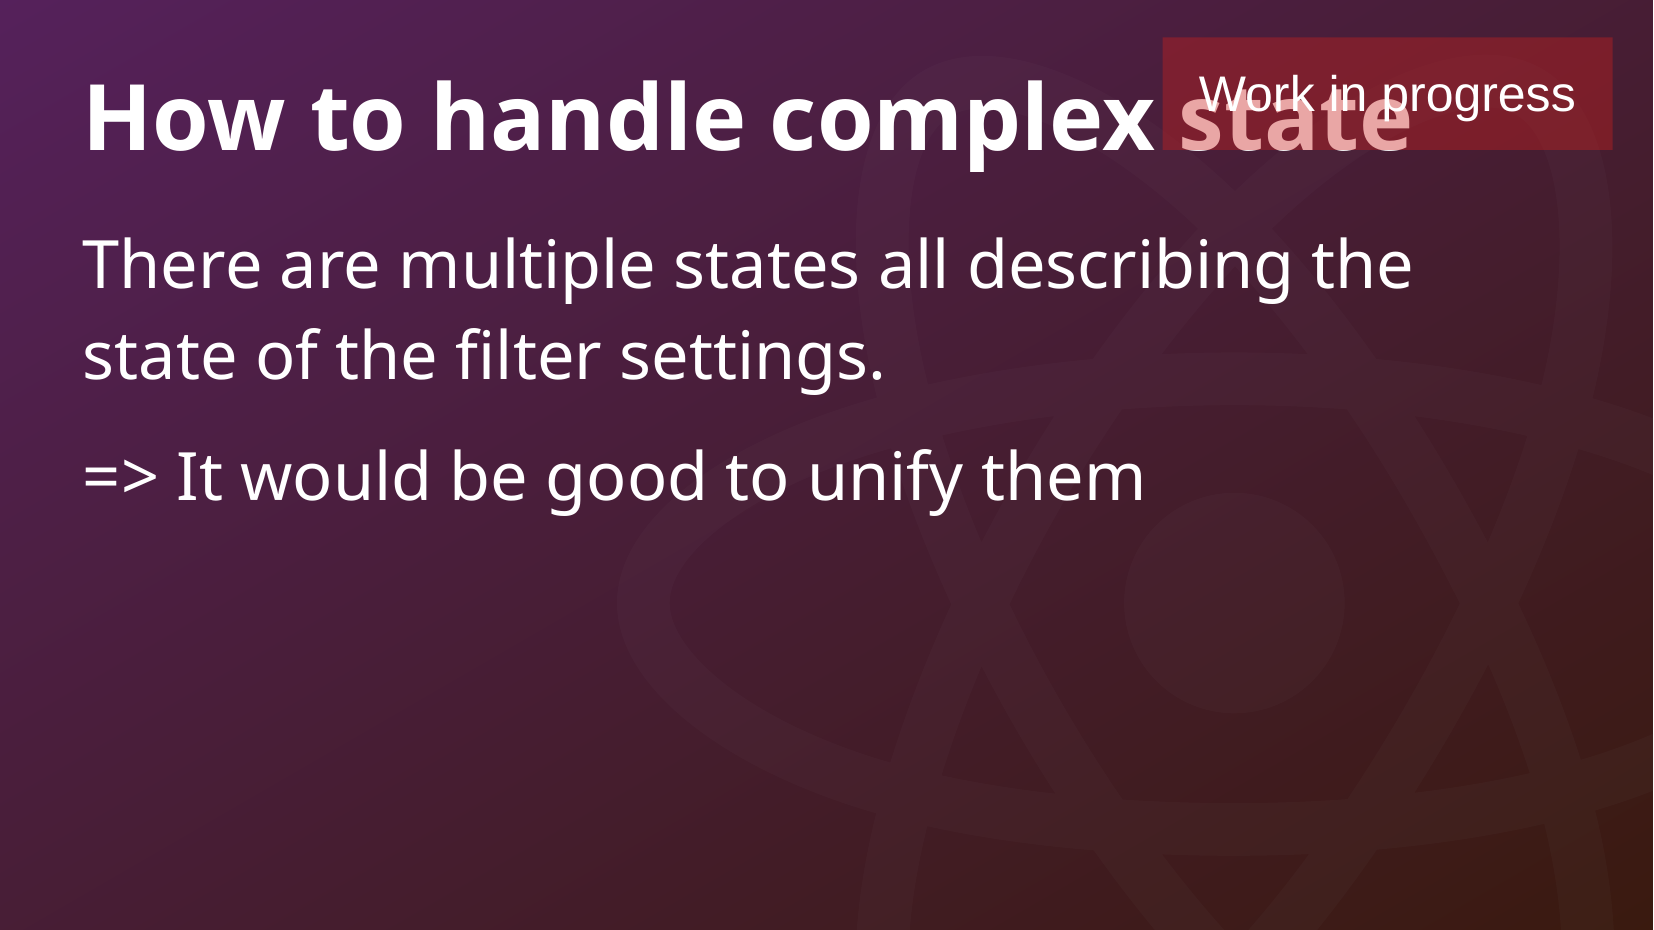

# How to handle complex state
Work in progress
There are multiple states all describing the state of the filter settings.
=> It would be good to unify them